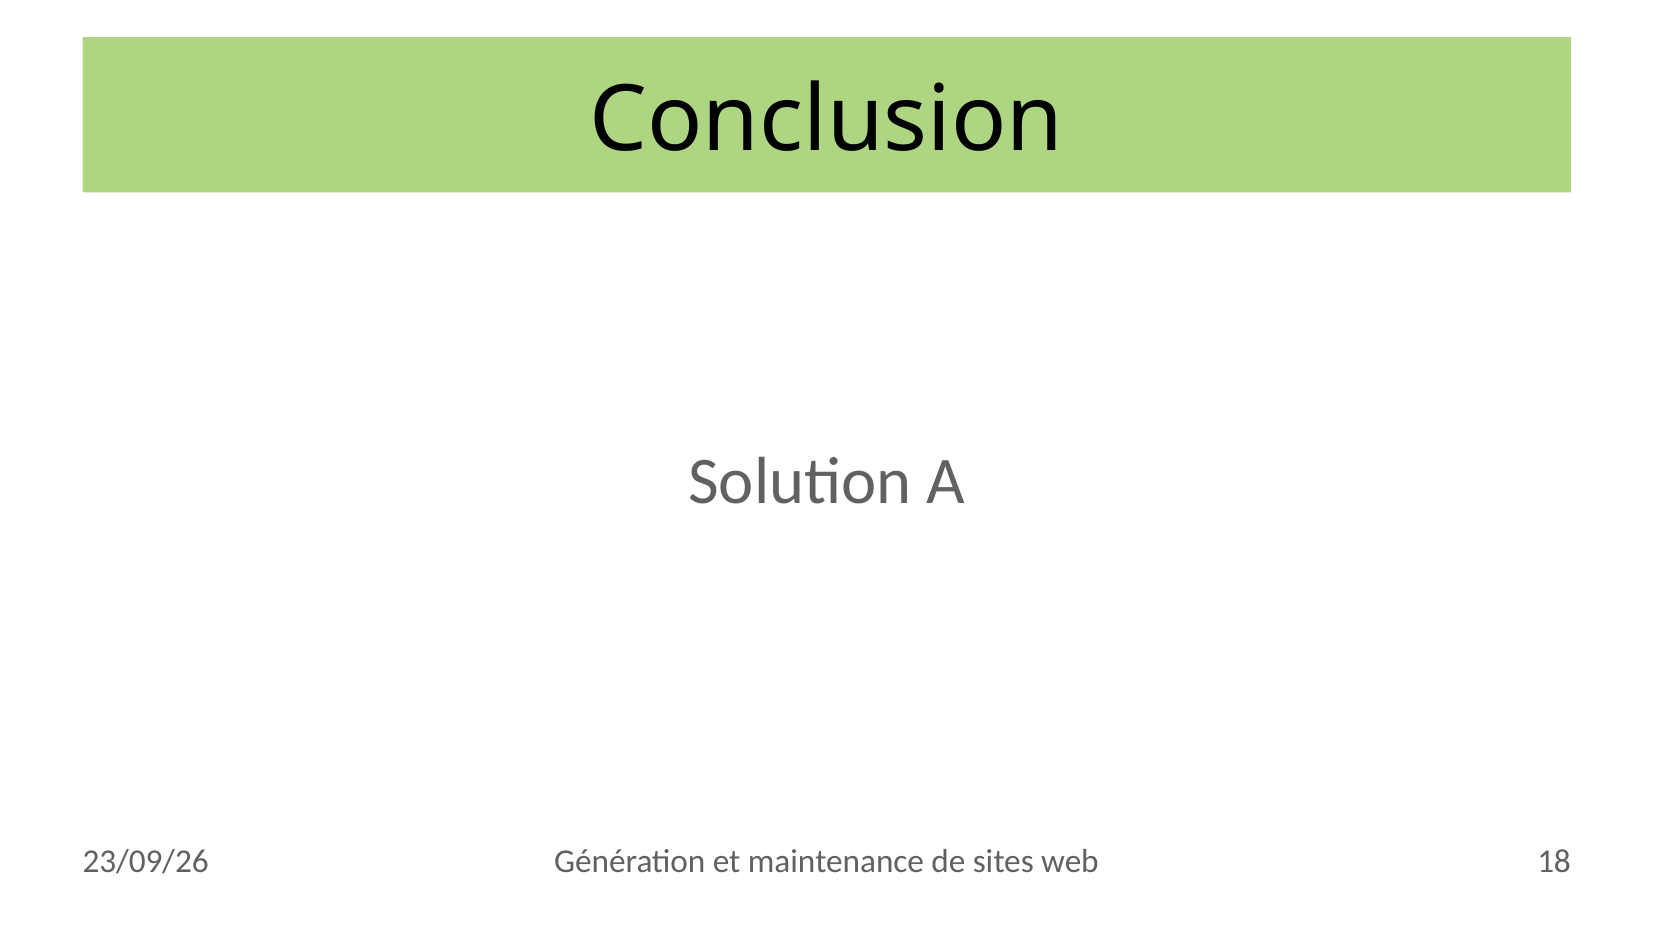

# Conclusion
Solution A
Génération et maintenance de sites web
18